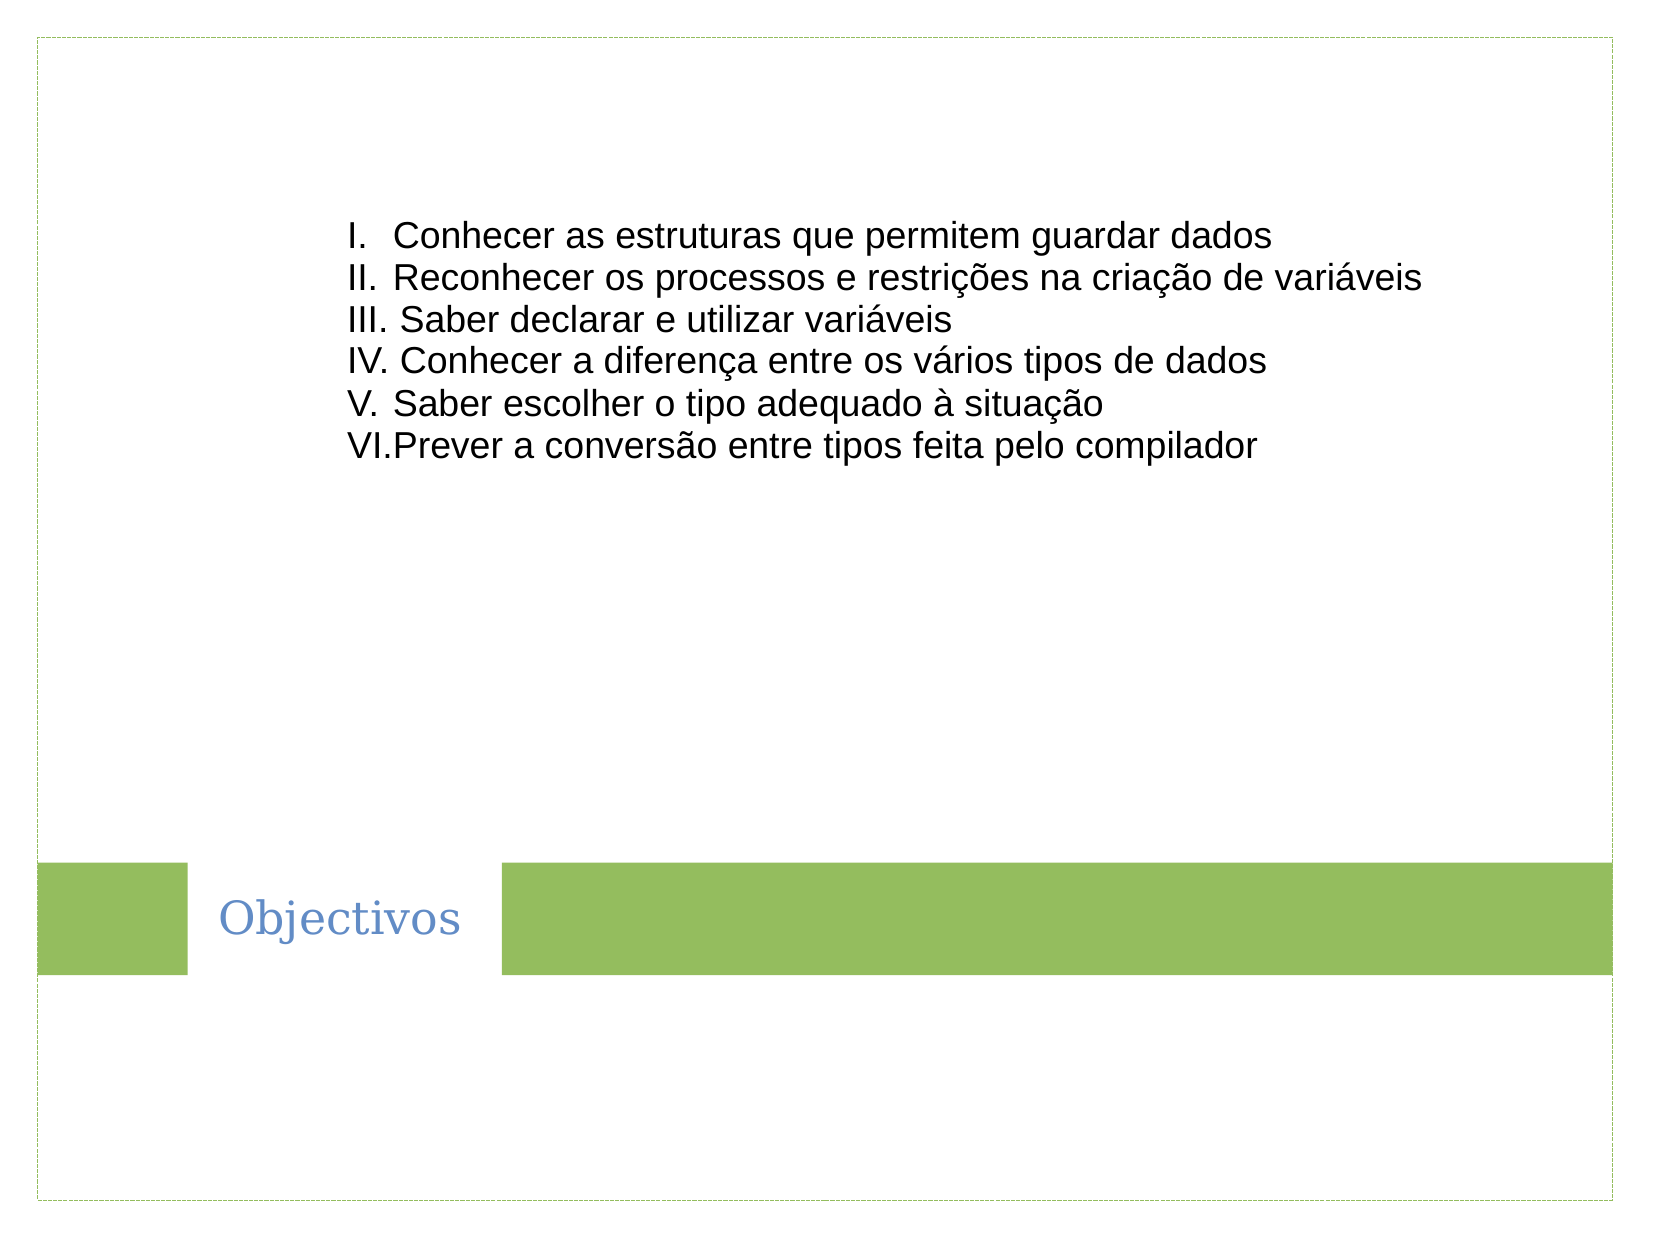

Conhecer as estruturas que permitem guardar dados
 Reconhecer os processos e restrições na criação de variáveis
 Saber declarar e utilizar variáveis
 Conhecer a diferença entre os vários tipos de dados
 Saber escolher o tipo adequado à situação
Prever a conversão entre tipos feita pelo compilador
Objectivos